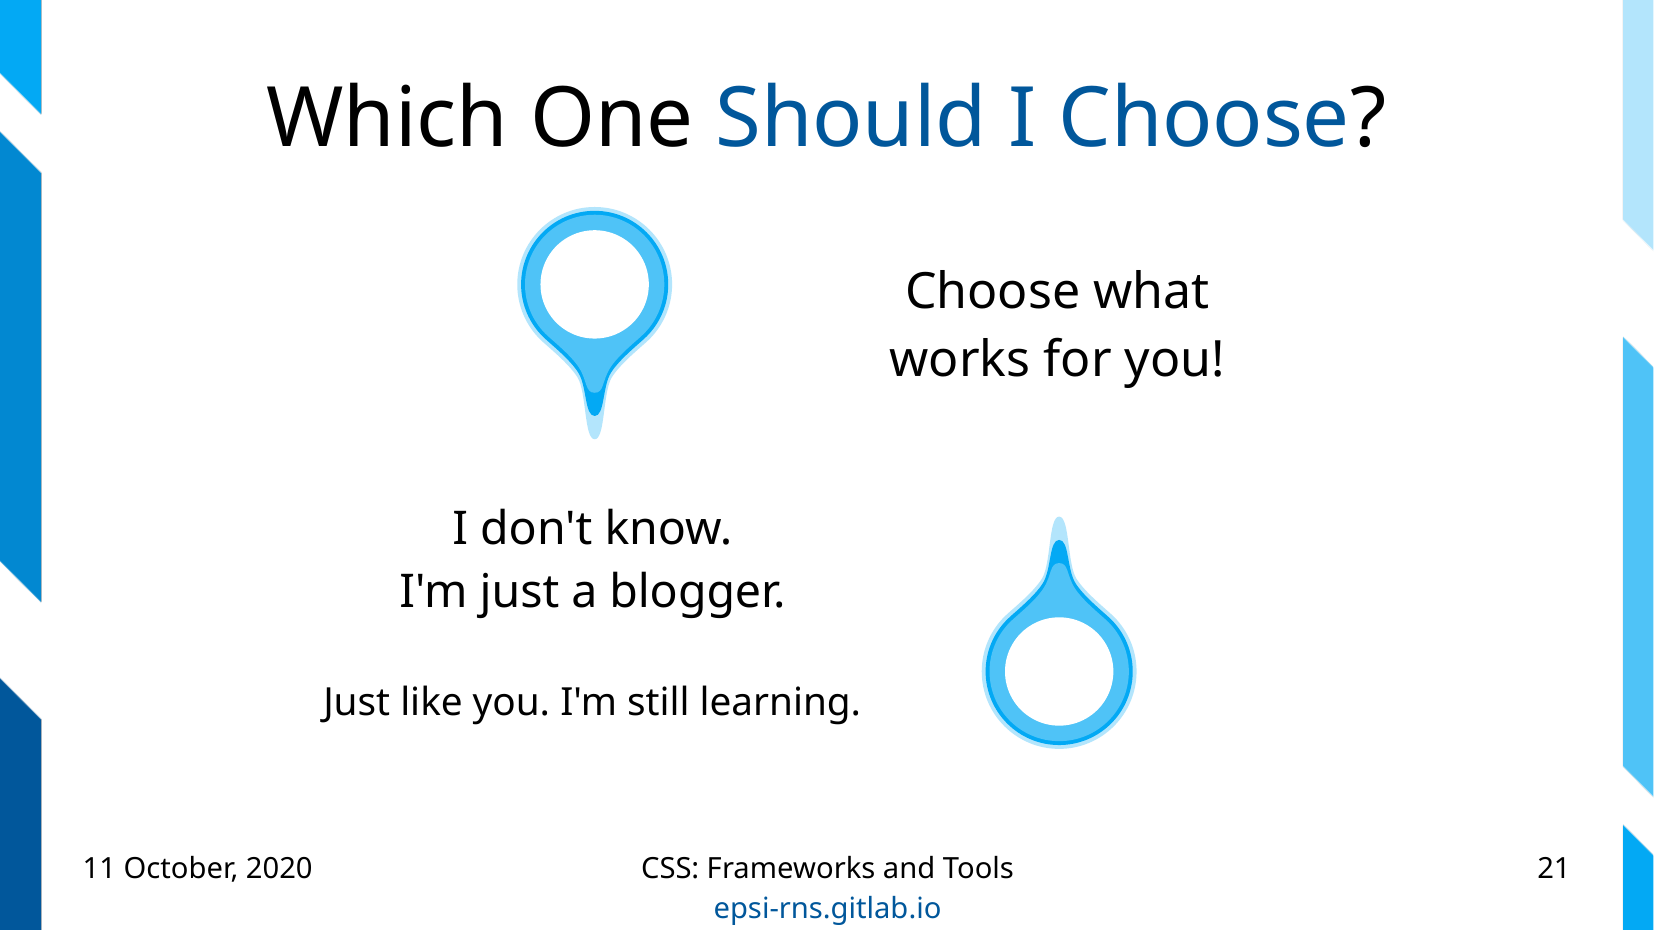

# Which One Should I Choose?
Choose what
works for you!
I don't know.
I'm just a blogger.
Just like you. I'm still learning.
11 October, 2020
CSS: Frameworks and Tools
21